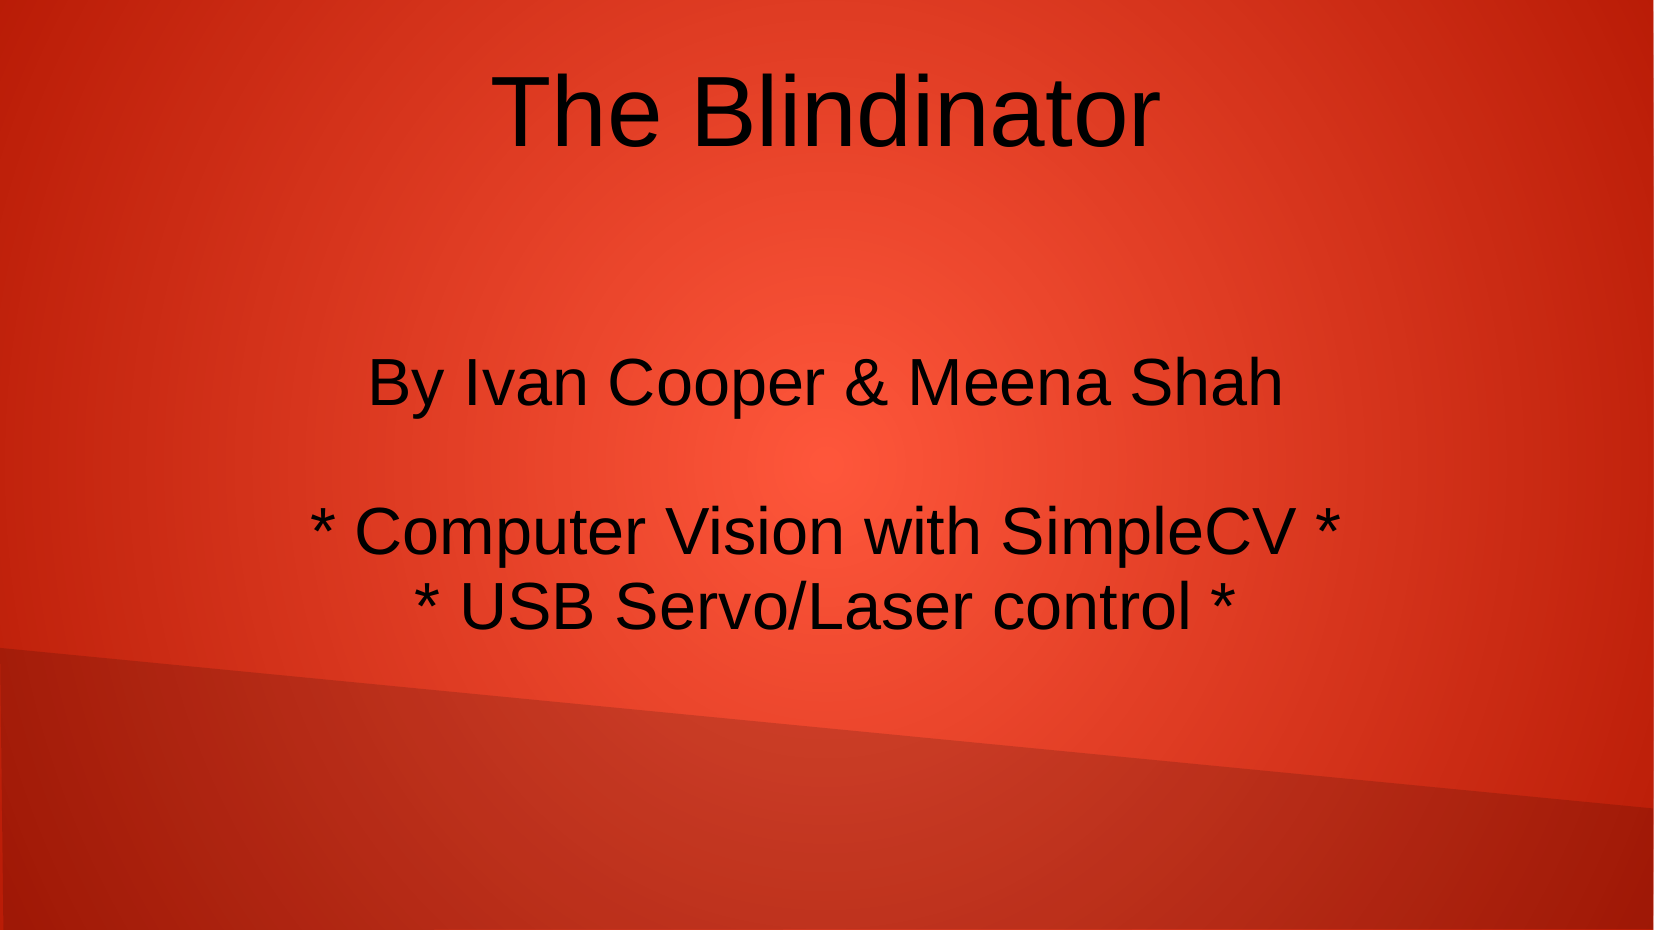

# The Blindinator
By Ivan Cooper & Meena Shah
* Computer Vision with SimpleCV *
* USB Servo/Laser control *